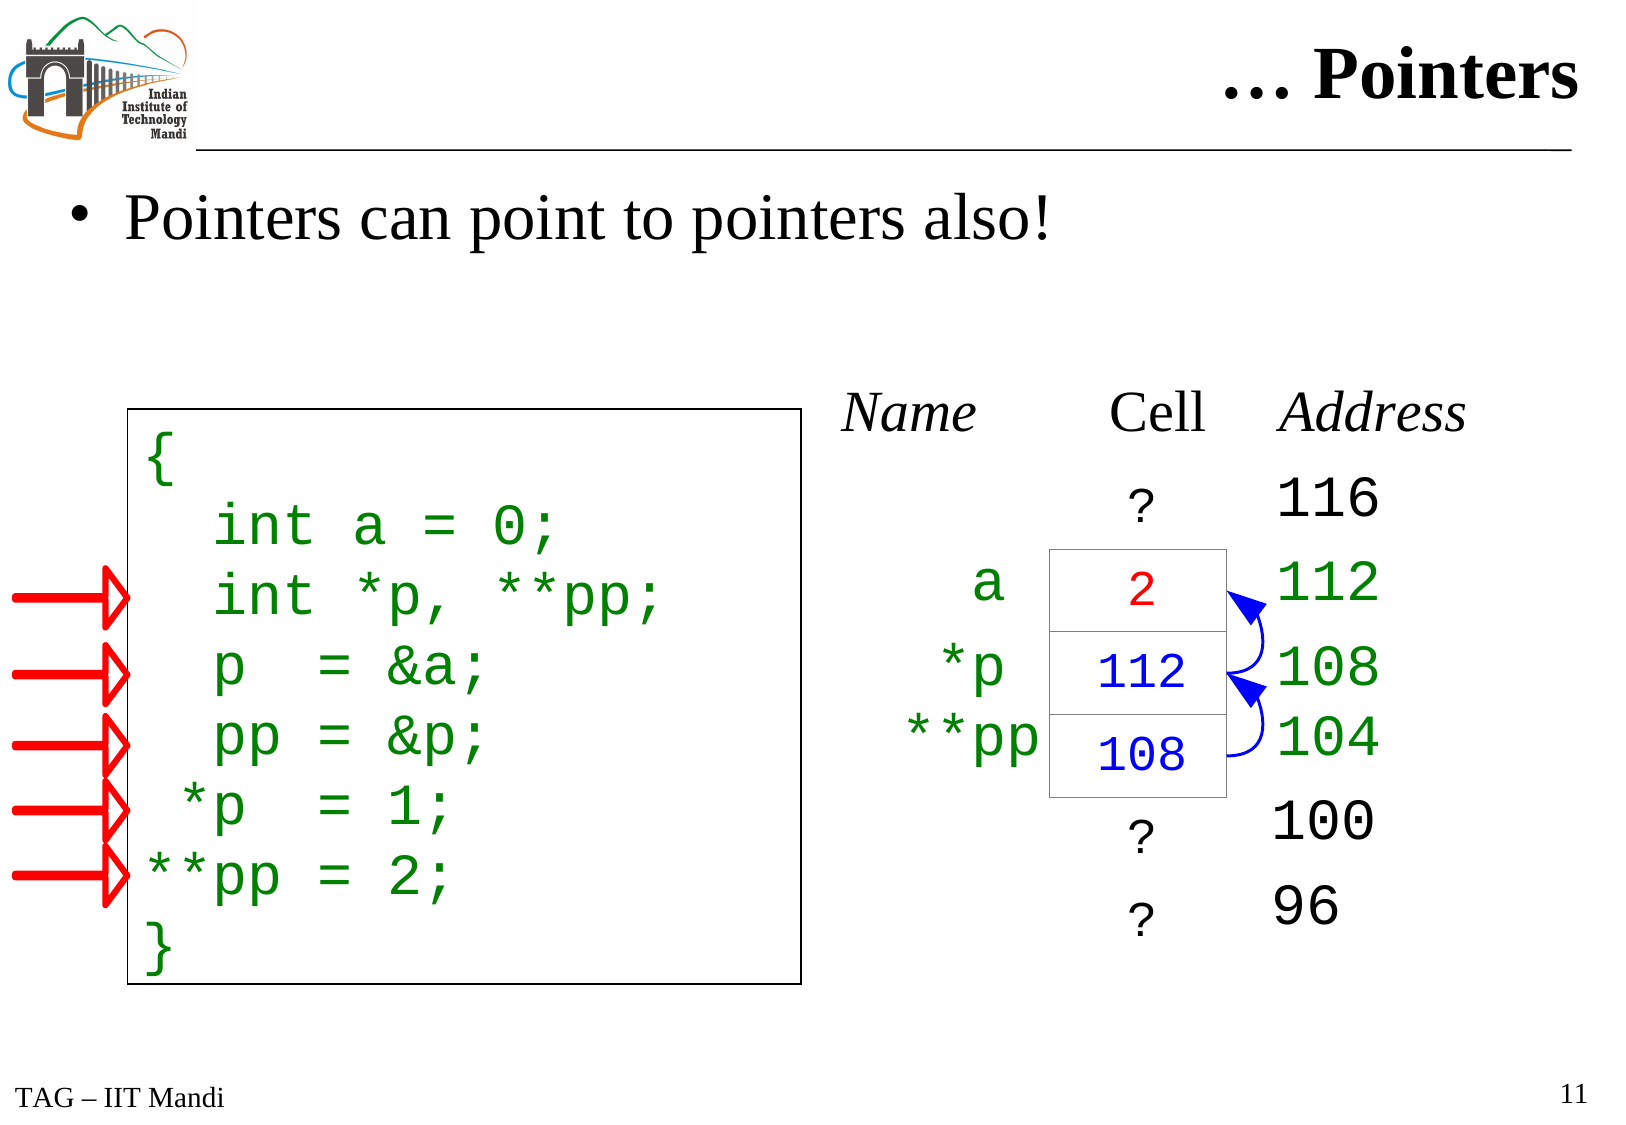

# … Pointers
Pointers can point to pointers also!
 Name	 Cell Address
 			116
 a				112
 *p				108
**pp				104
				 100
				 96
{
 int a = 0;
 int *p, **pp;
 p = &a;
 pp = &p;
 *p = 1;
**pp = 2;
}
| ? |
| --- |
| 1 |
| 112 |
| 108 |
| ? |
| ? |
| ? |
| --- |
| 0 |
| ? |
| ? |
| ? |
| ? |
| ? |
| --- |
| 0 |
| 112 |
| 108 |
| ? |
| ? |
| ? |
| --- |
| 0 |
| 112 |
| ? |
| ? |
| ? |
| ? |
| --- |
| 2 |
| 112 |
| 108 |
| ? |
| ? |